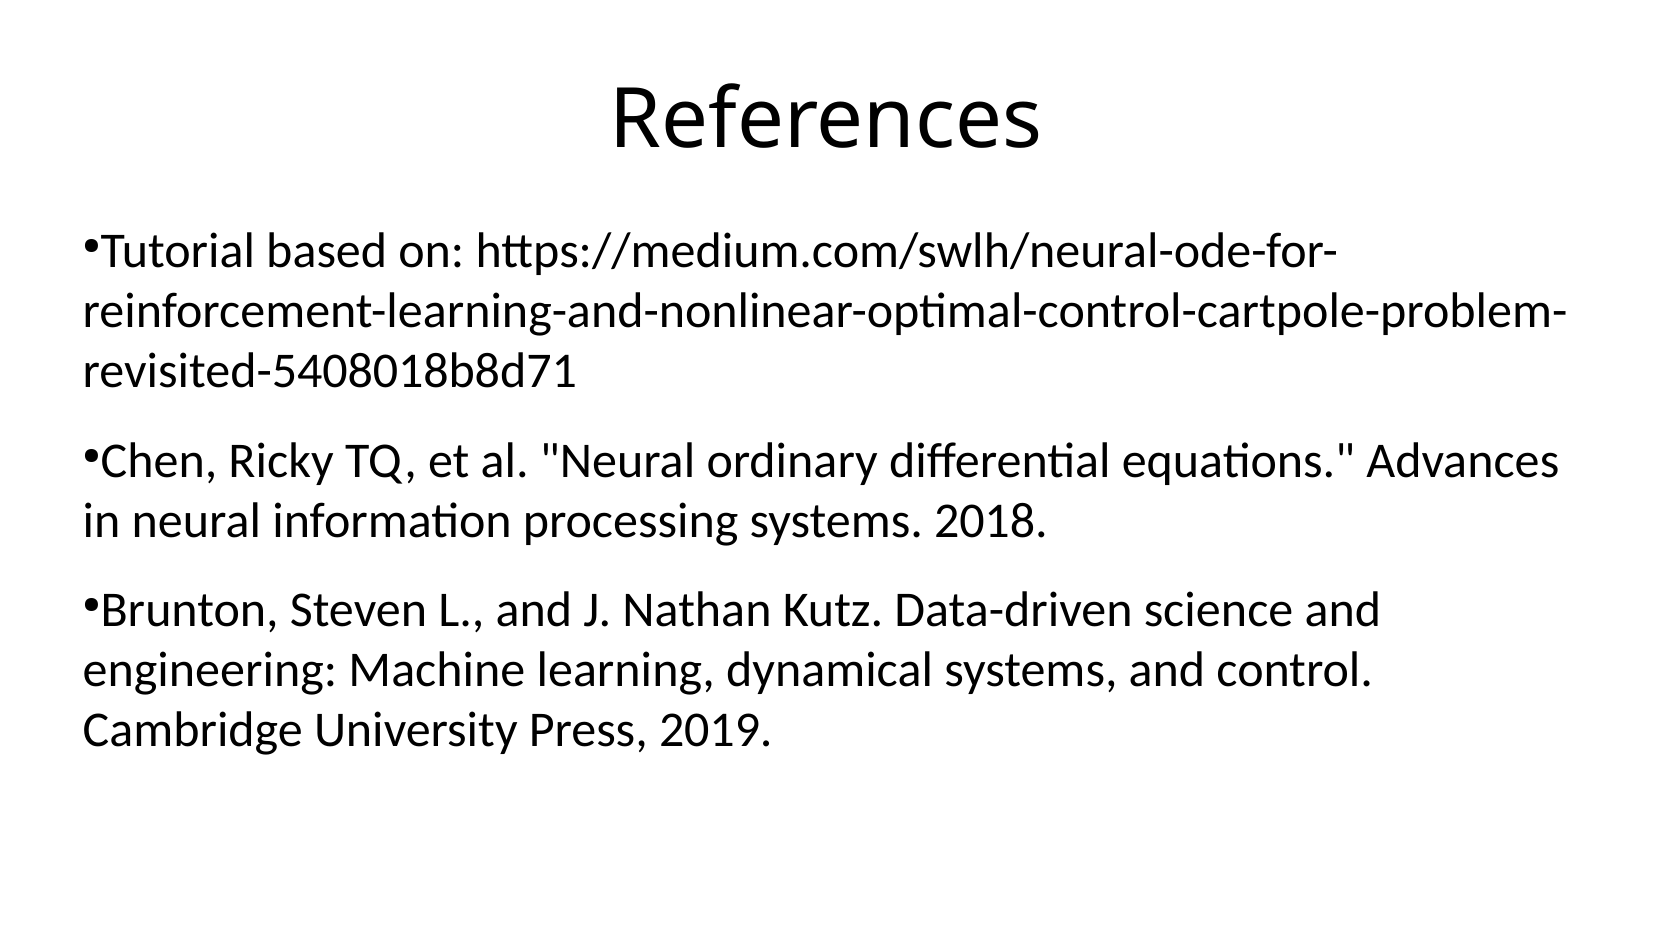

# References
Tutorial based on: https://medium.com/swlh/neural-ode-for-reinforcement-learning-and-nonlinear-optimal-control-cartpole-problem-revisited-5408018b8d71
Chen, Ricky TQ, et al. "Neural ordinary differential equations." Advances in neural information processing systems. 2018.
Brunton, Steven L., and J. Nathan Kutz. Data-driven science and engineering: Machine learning, dynamical systems, and control. Cambridge University Press, 2019.